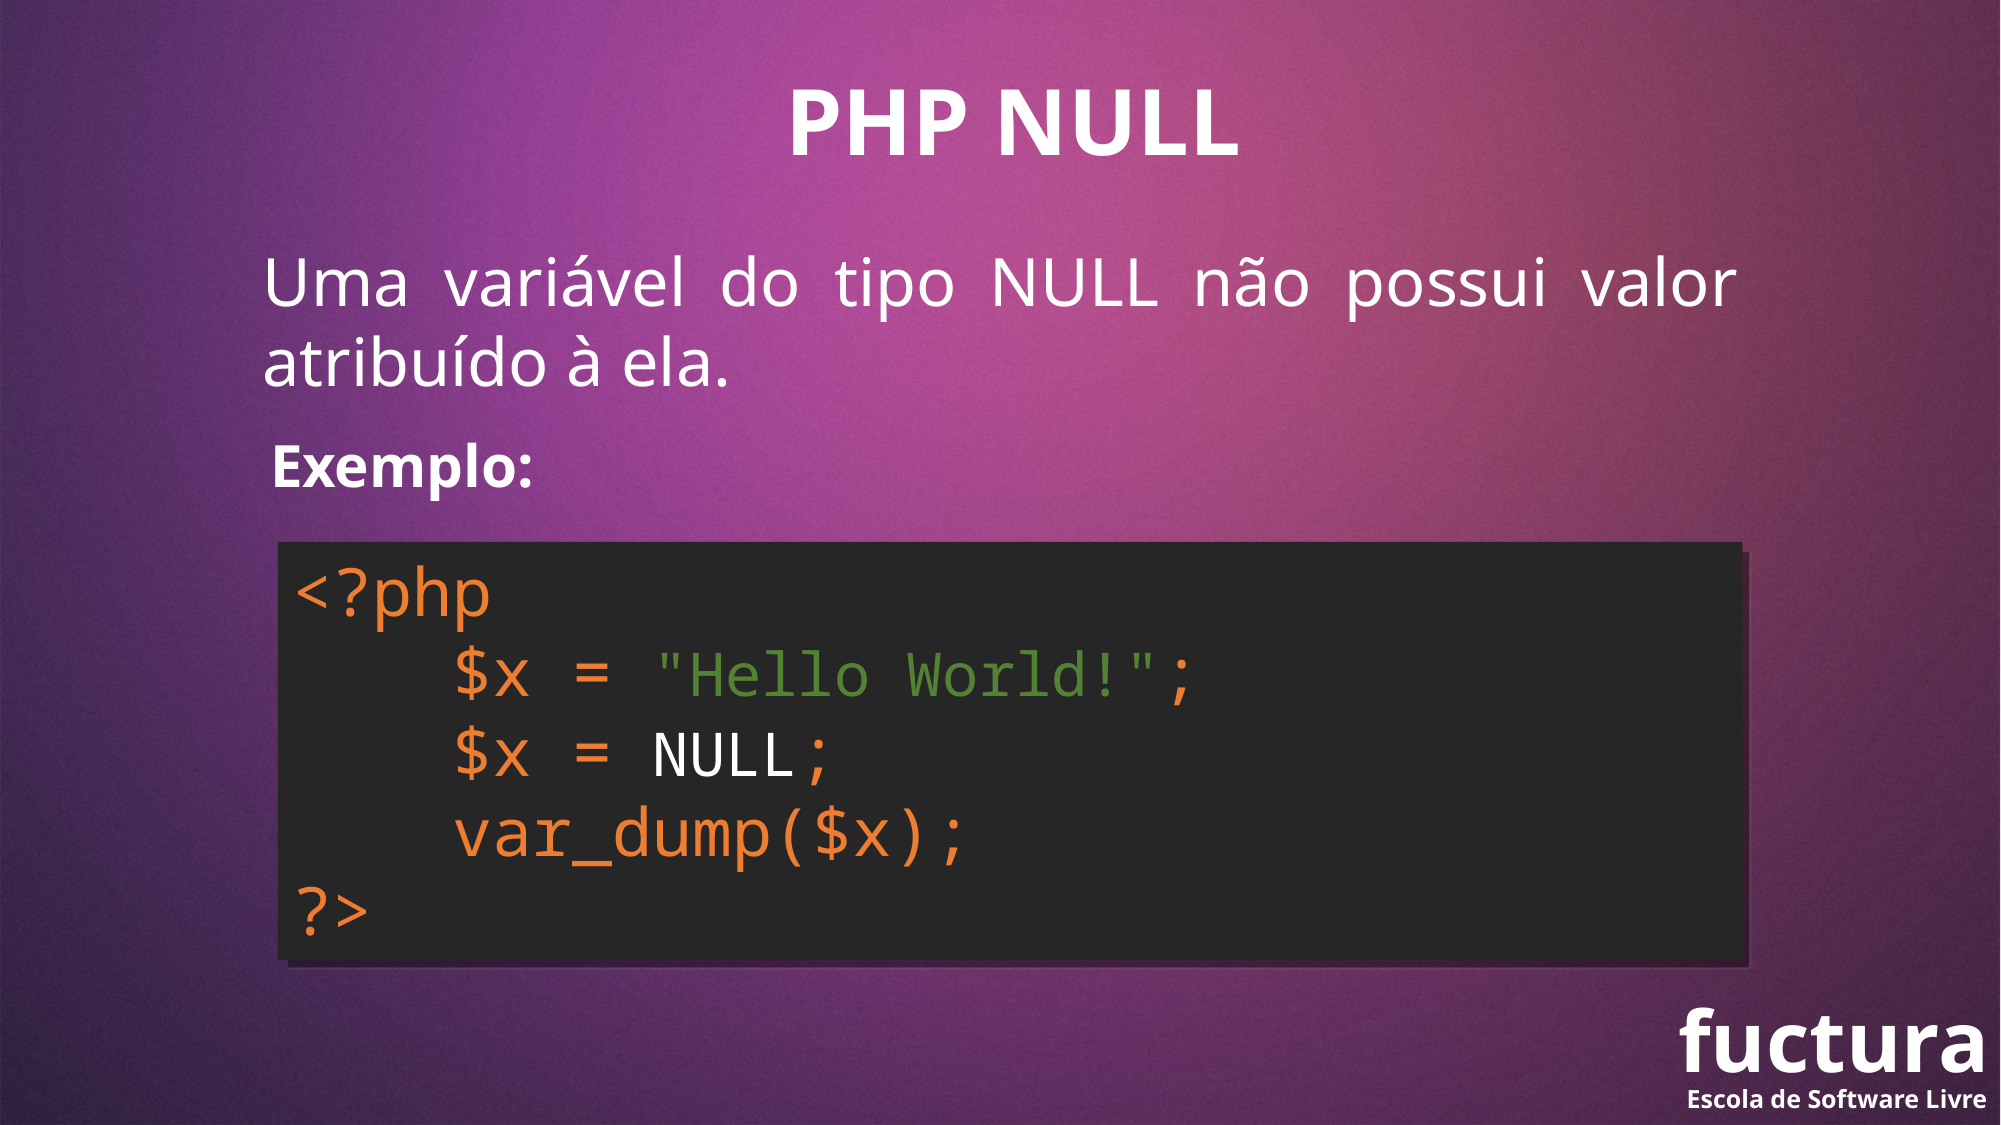

PHP NULL
Uma variável do tipo NULL não possui valor atribuído à ela.
Exemplo:
<?php
 $x = "Hello World!";
 $x = NULL;
 var_dump($x);
?>
fuctura
Escola de Software Livre